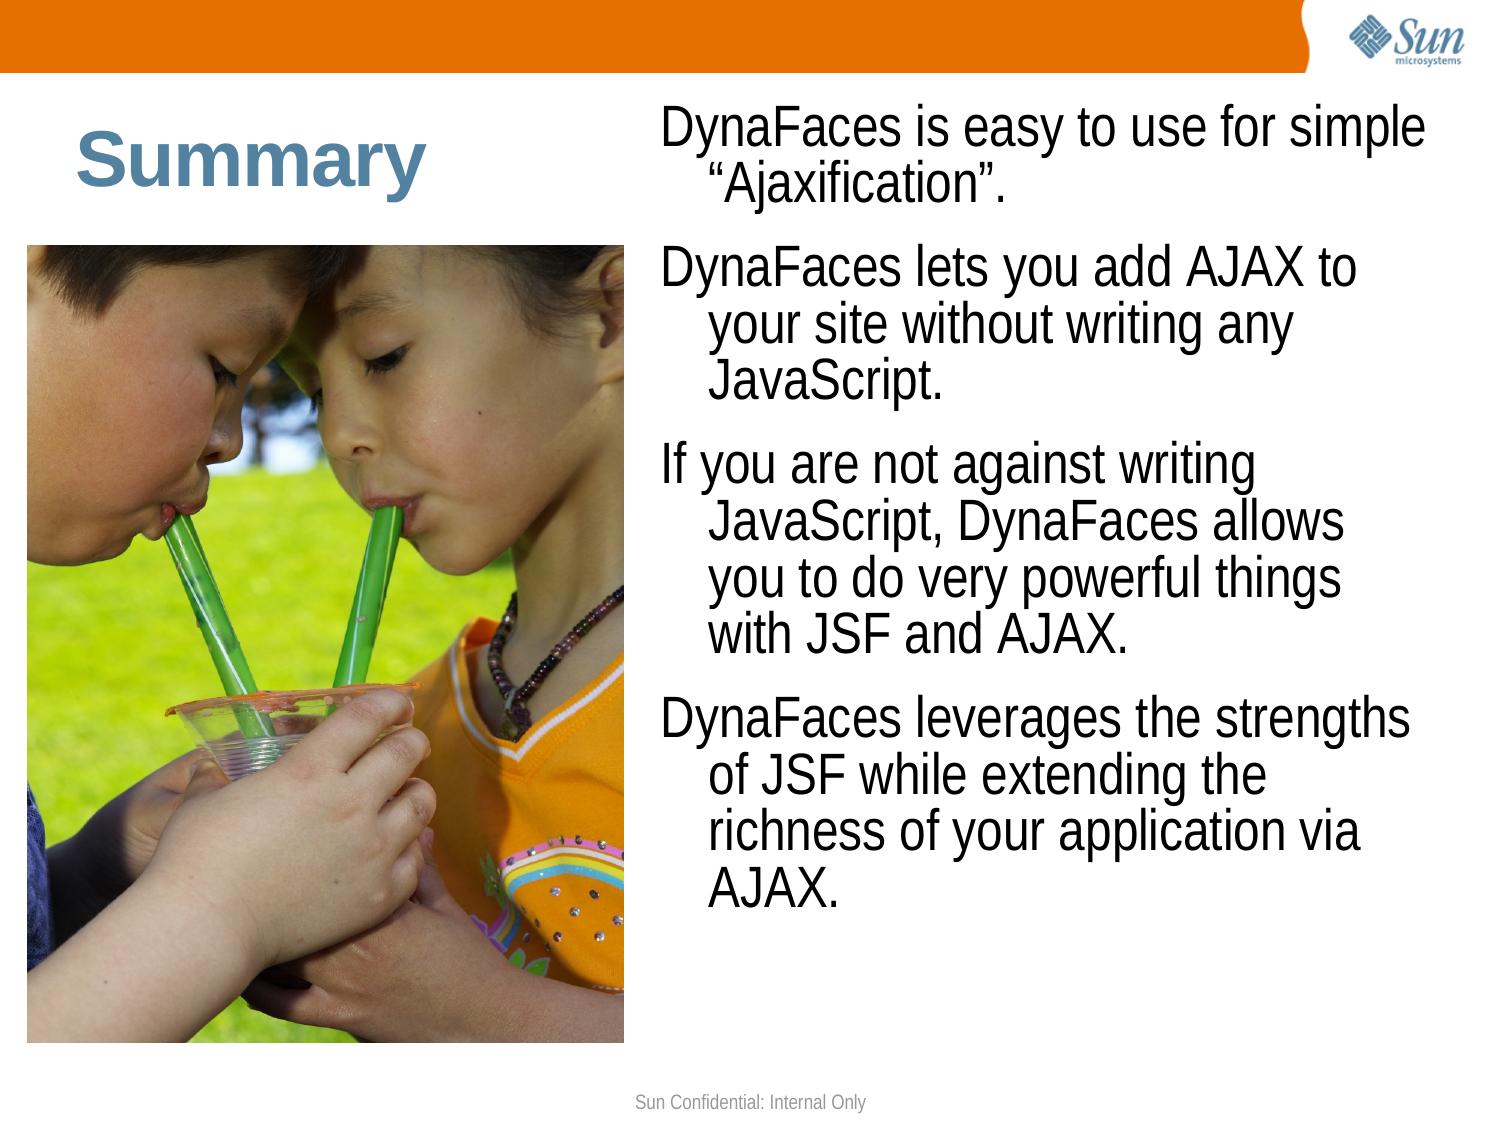

DynaFaces is easy to use for simple “Ajaxification”.
DynaFaces lets you add AJAX to your site without writing any JavaScript.
If you are not against writing JavaScript, DynaFaces allows you to do very powerful things with JSF and AJAX.
DynaFaces leverages the strengths of JSF while extending the richness of your application via AJAX.
# Summary